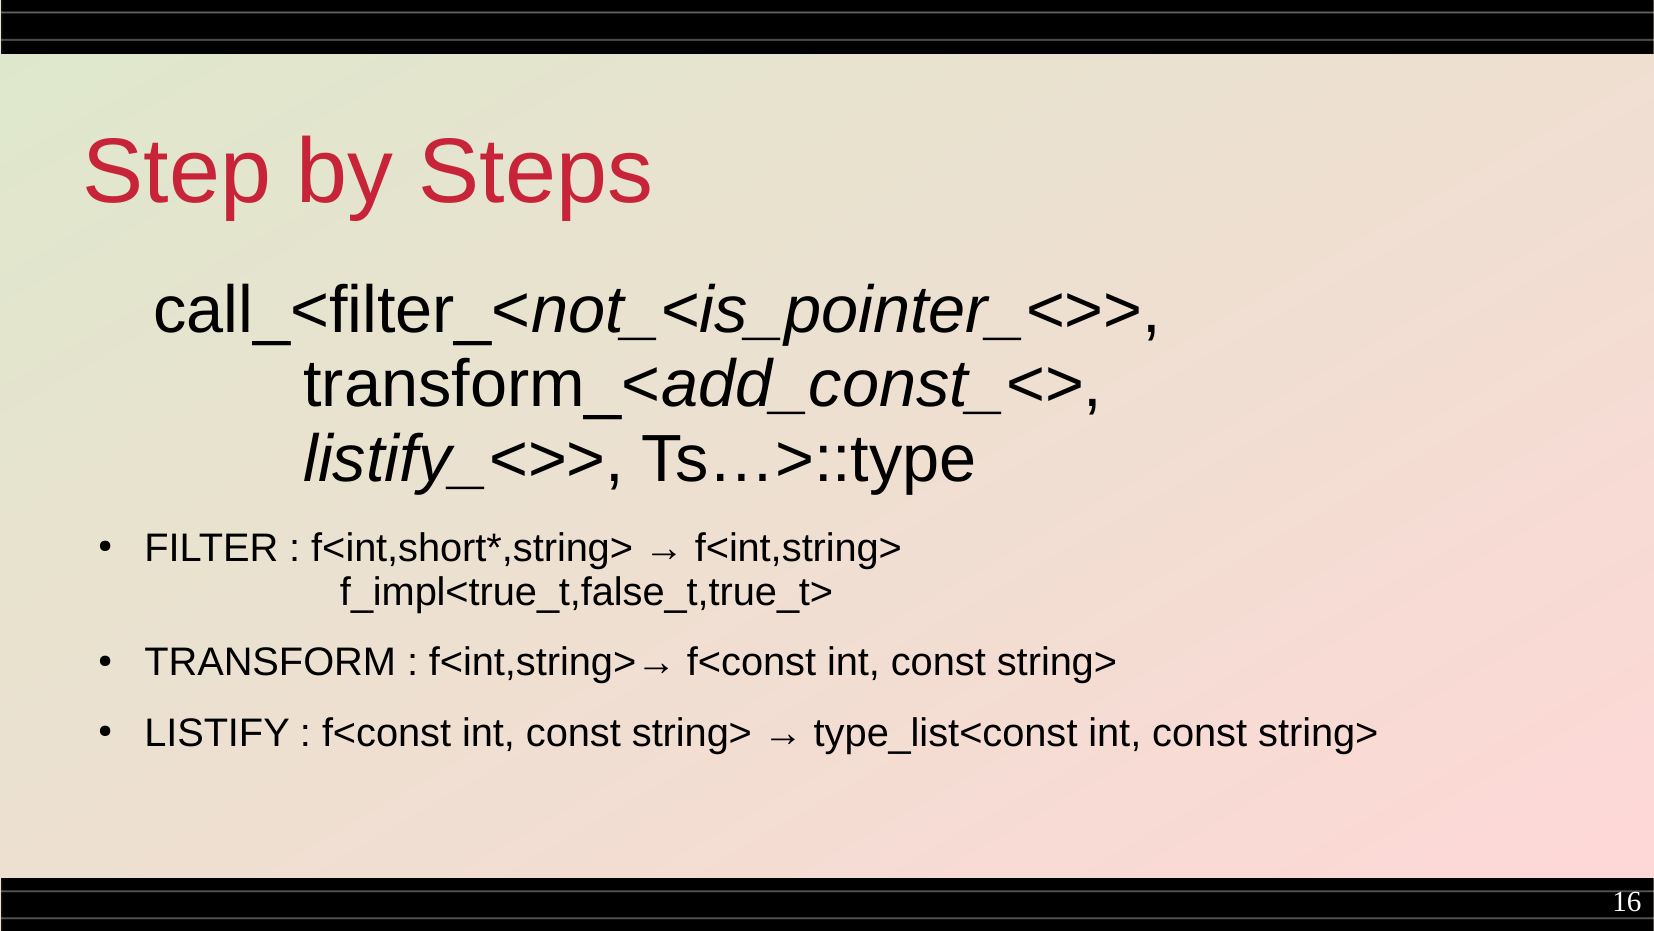

# Step by Steps
call_<filter_<not_<is_pointer_<>>, 							transform_<add_const_<>,
		listify_<>>, Ts…>::type
FILTER : f<int,short*,string> → f<int,string>
				 		 	f_impl<true_t,false_t,true_t>
TRANSFORM : f<int,string>→ f<const int, const string>
LISTIFY : f<const int, const string> → type_list<const int, const string>